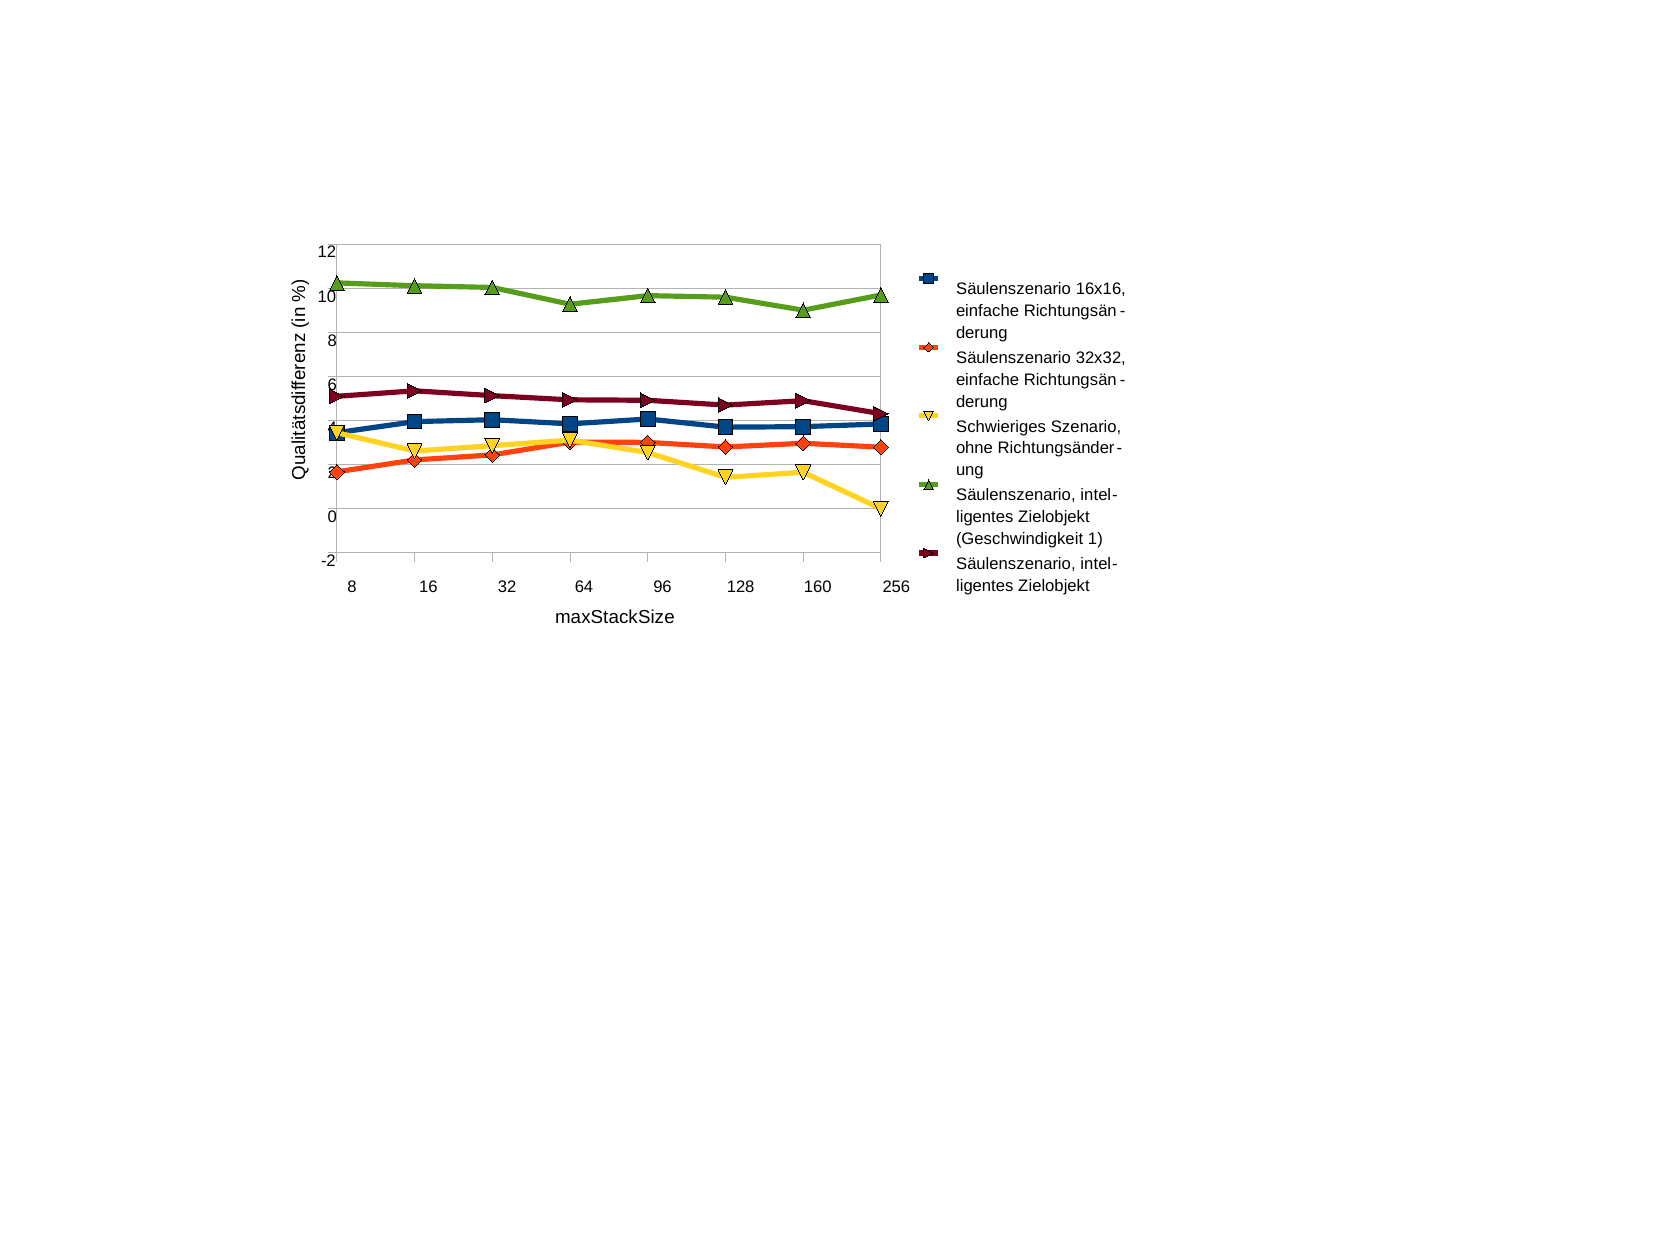

12
Säulenszenario 16x16,
10
einfache Richtungsän
-
derung
8
Säulenszenario 32x32,
Qualitätsdifferenz (in %)
einfache Richtungsän
-
6
derung
Schwieriges Szenario,
4
ohne Richtungsänder
-
ung
2
Säulenszenario, intel
-
ligentes Zielobjekt
0
(Geschwindigkeit 1)
-2
Säulenszenario, intel
-
ligentes Zielobjekt
8
16
32
64
96
128
160
256
maxStackSize